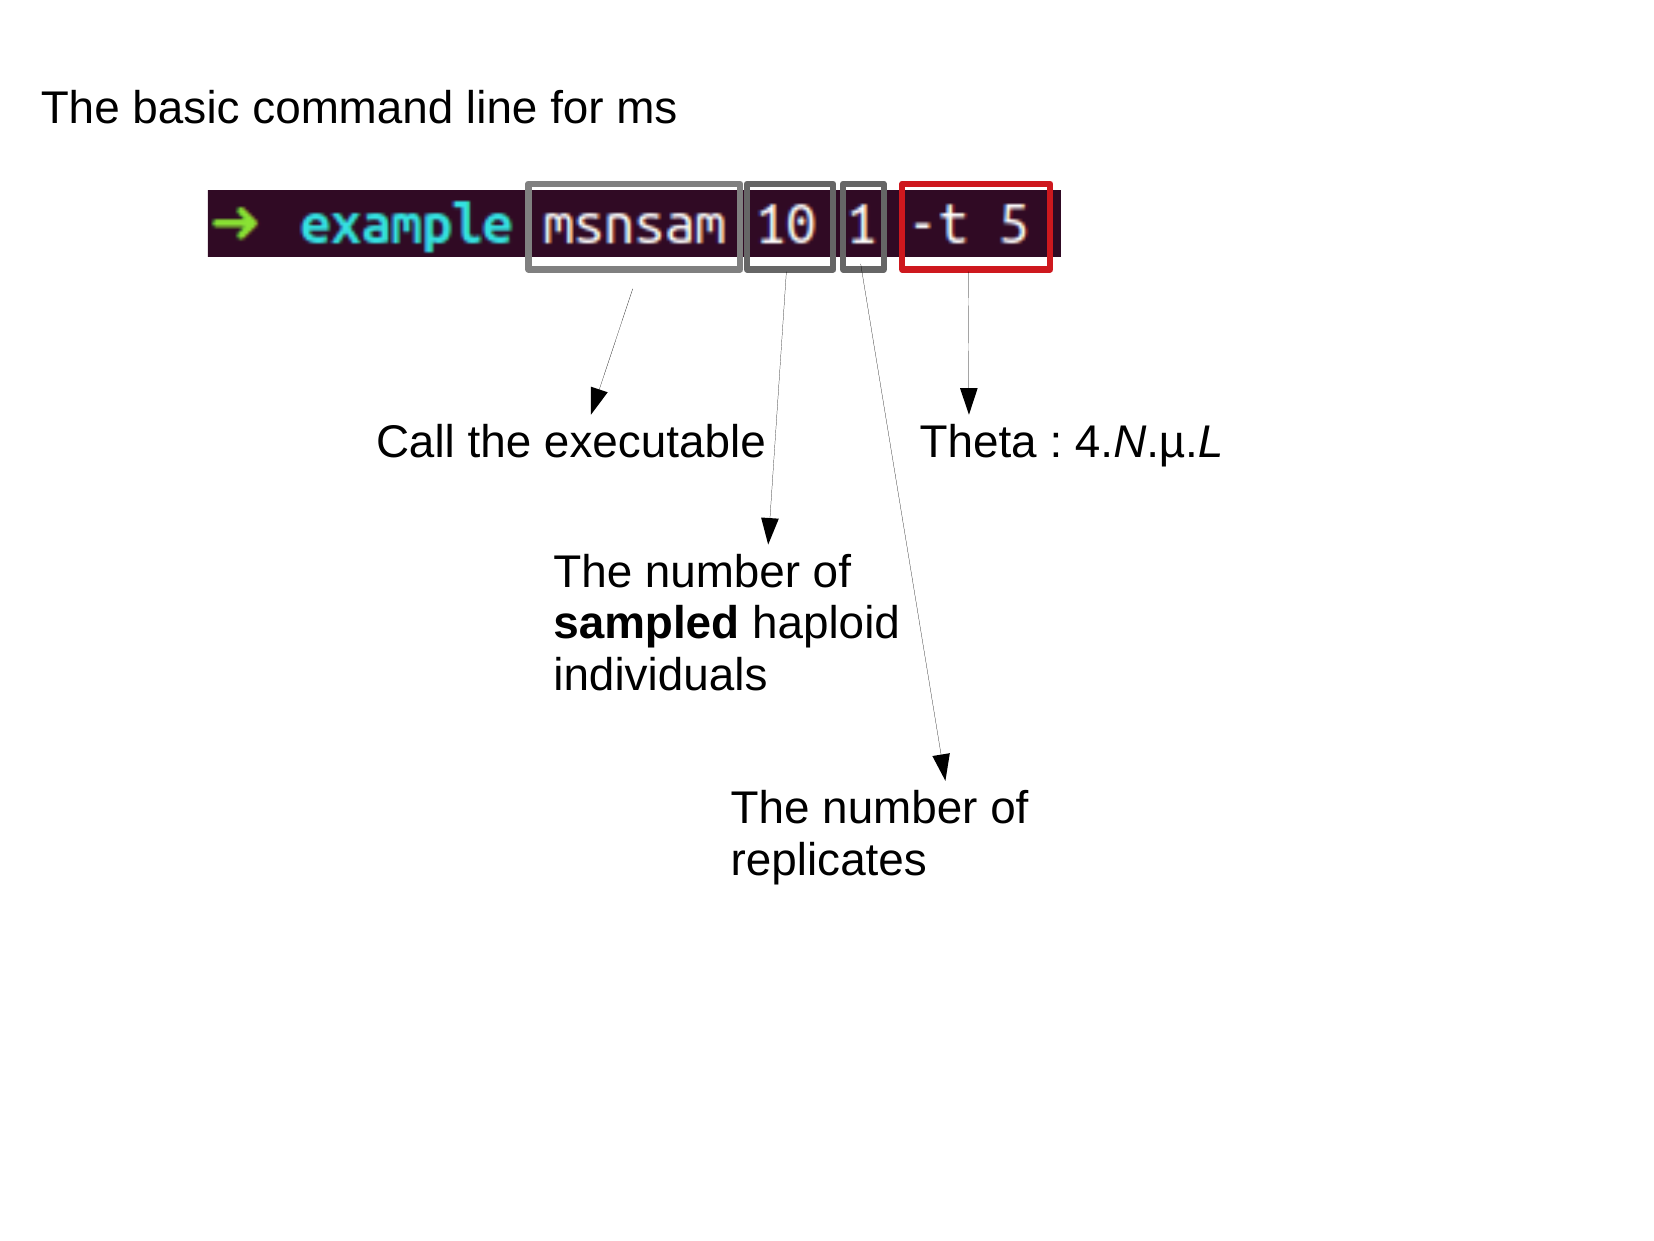

The basic command line for ms
Call the executable
Theta : 4.N.µ.L
The number of sampled haploid individuals
The number of replicates